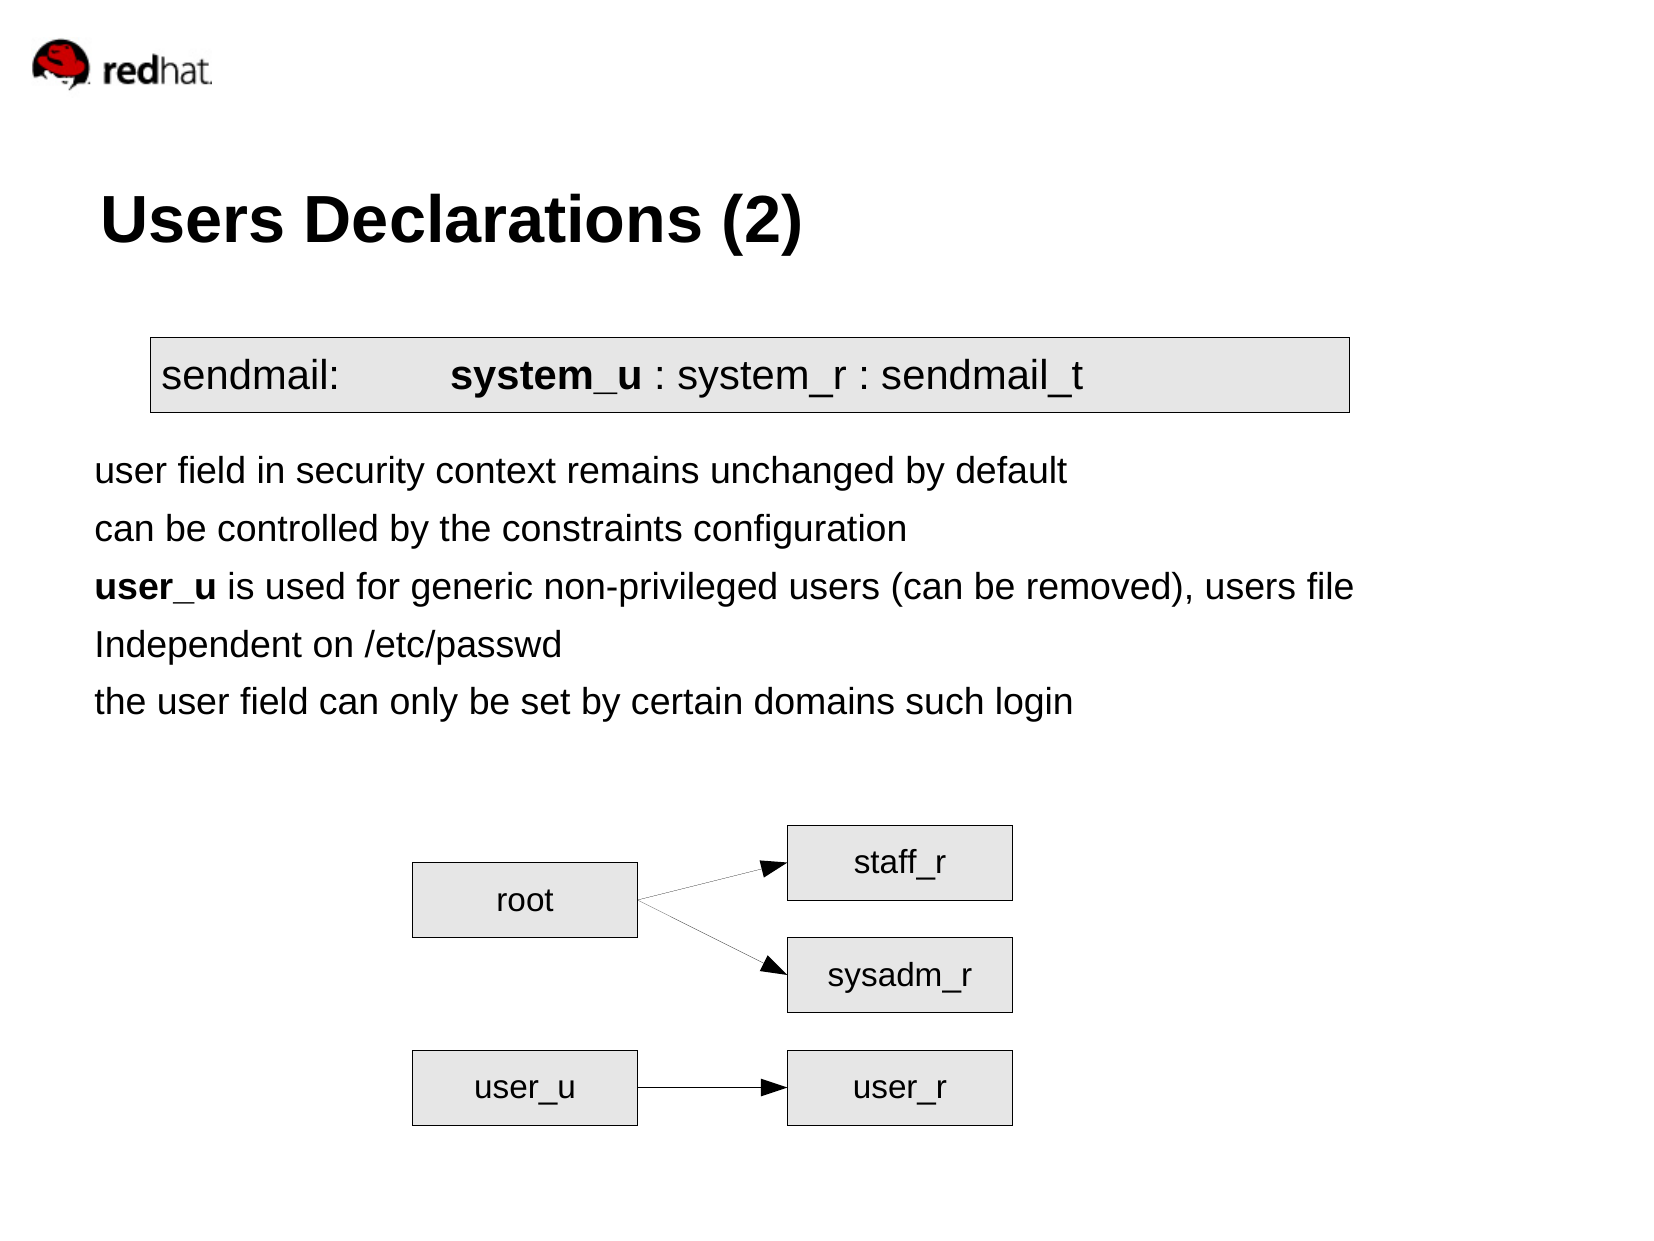

# Users Declarations (2)
 sendmail:	system_u : system_r : sendmail_t
user field in security context remains unchanged by default
can be controlled by the constraints configuration
user_u is used for generic non-privileged users (can be removed), users file
Independent on /etc/passwd
the user field can only be set by certain domains such login
staff_r
root
sysadm_r
user_u
user_r